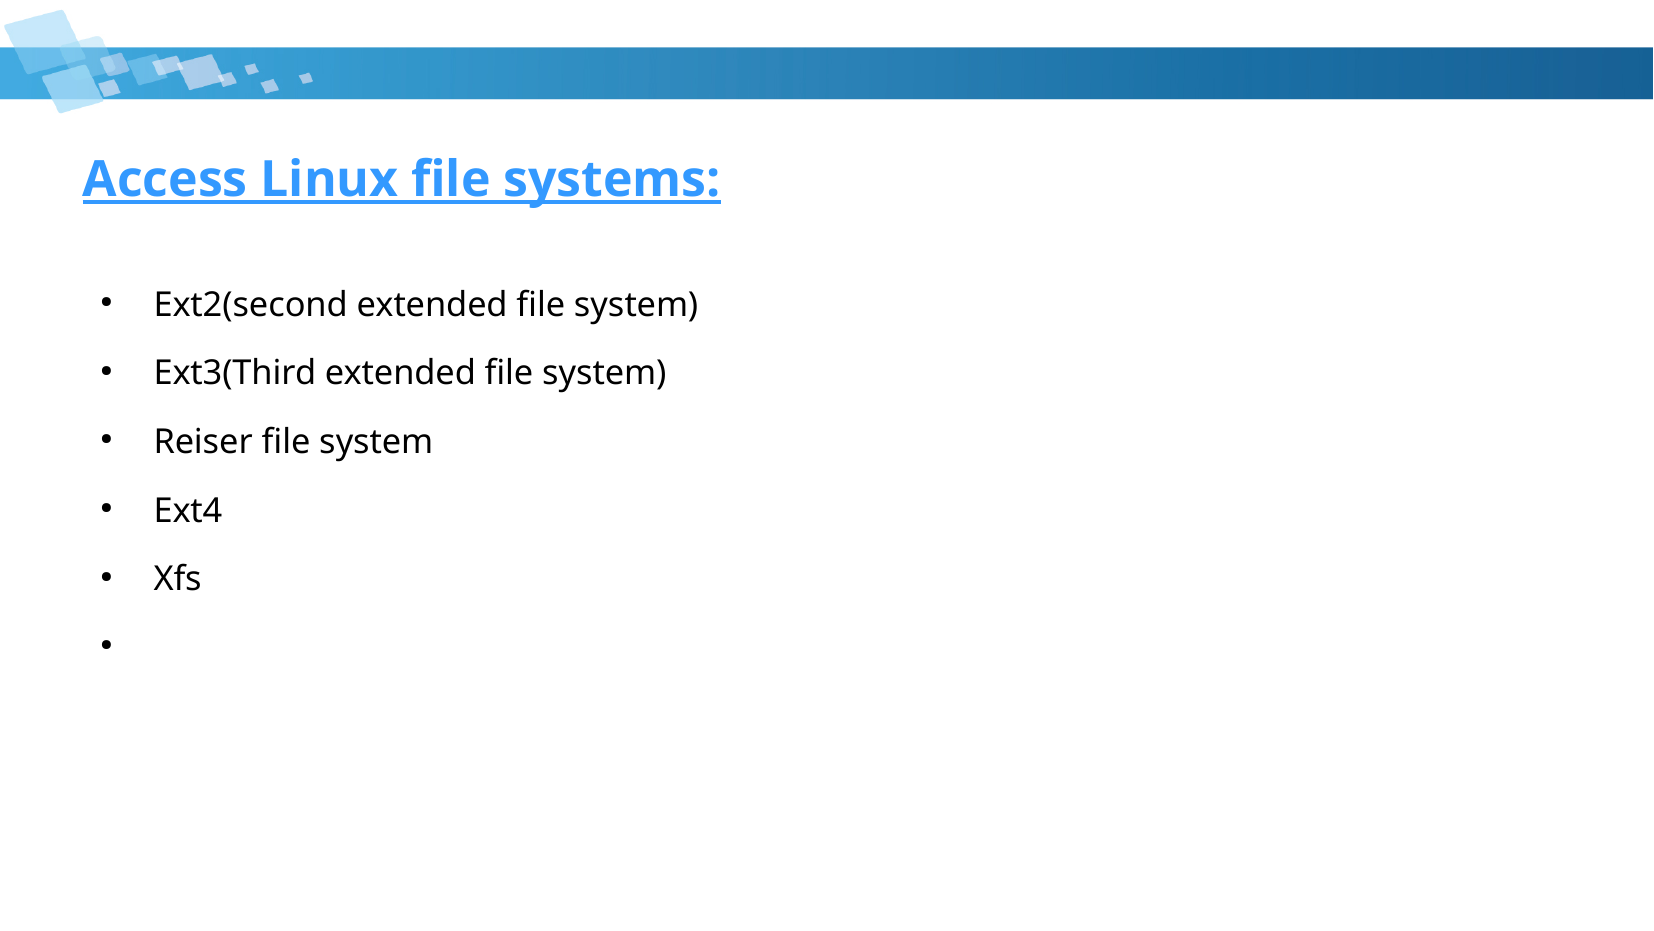

# Access Linux file systems:
Ext2(second extended file system)
Ext3(Third extended file system)
Reiser file system
Ext4
Xfs